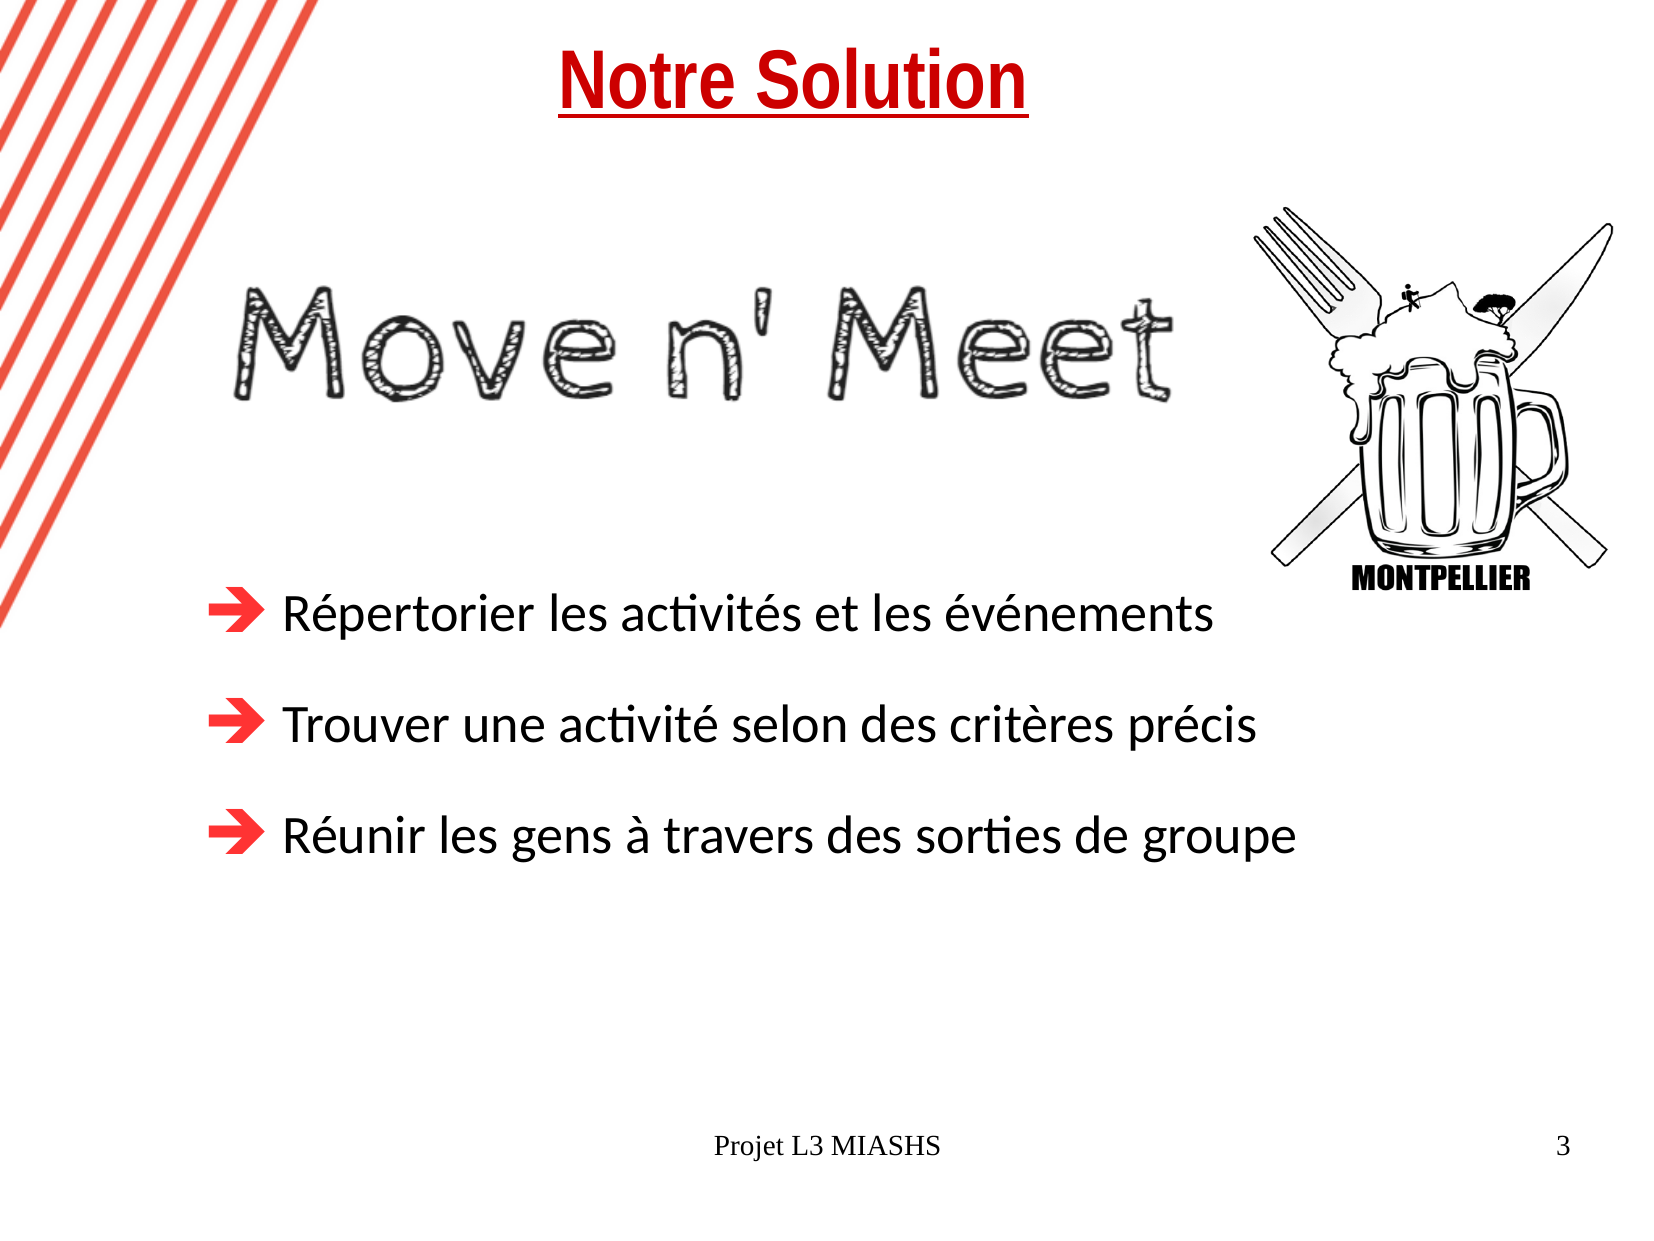

Notre Solution
 Répertorier les activités et les événements
 Trouver une activité selon des critères précis
 Réunir les gens à travers des sorties de groupe
Projet L3 MIASHS
3